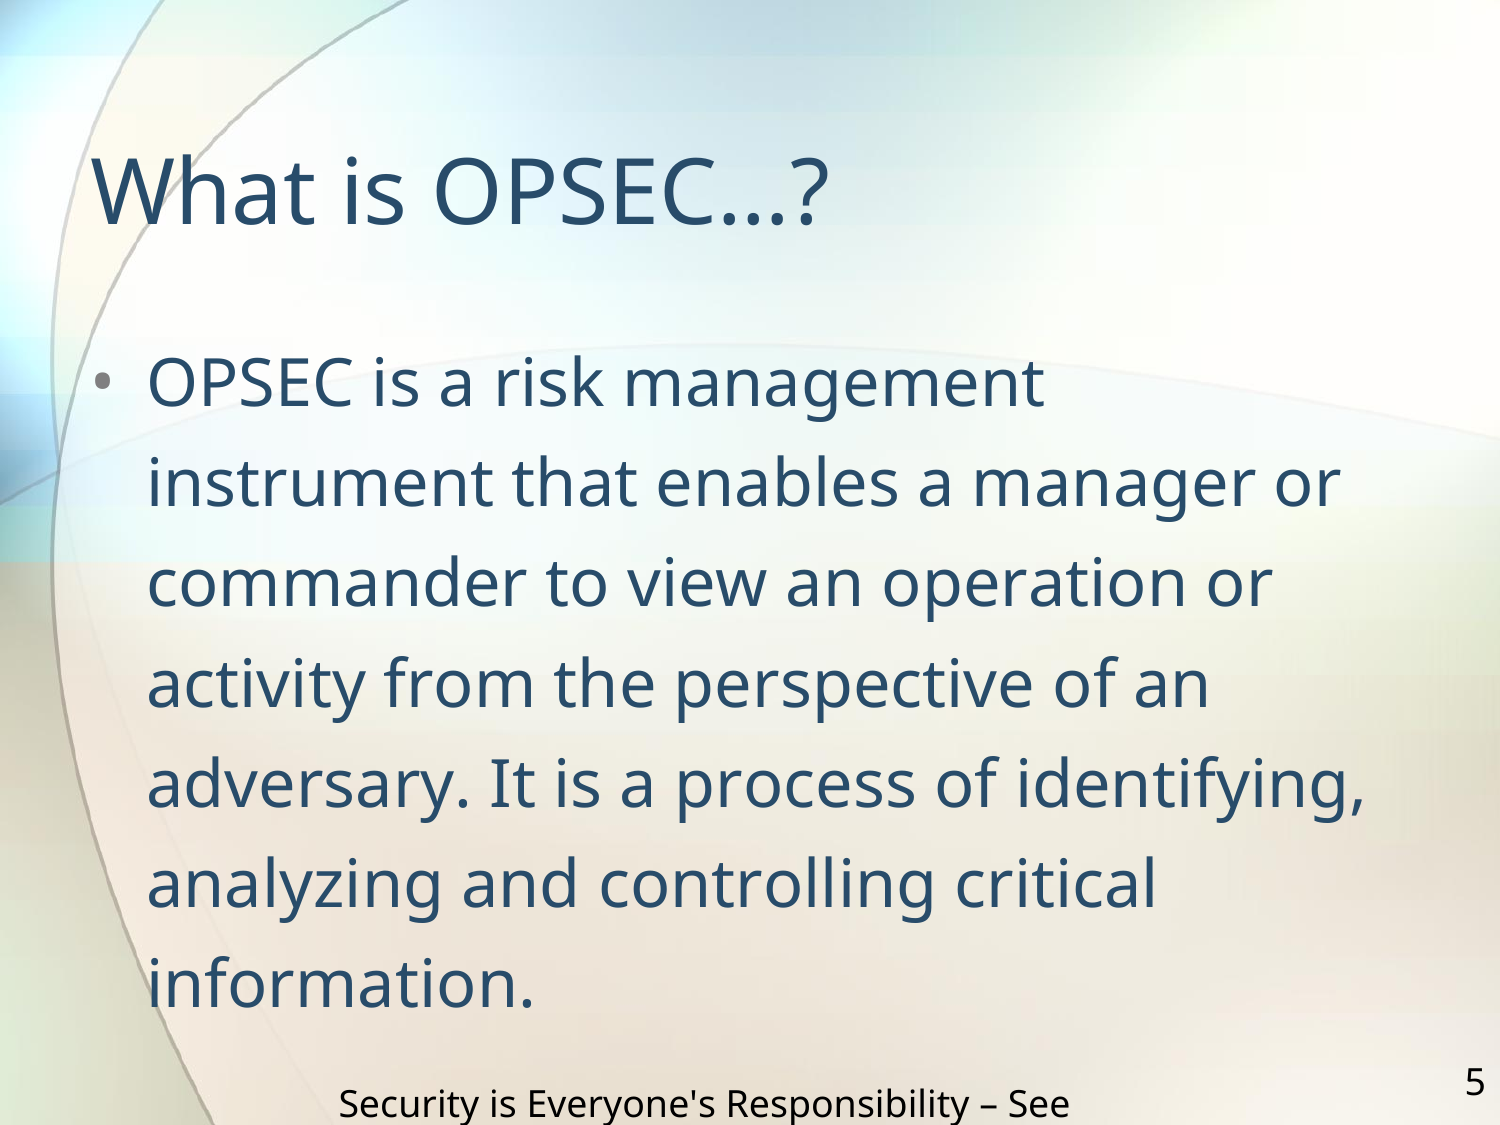

What is OPSEC…?
# OPSEC is a risk management instrument that enables a manager or commander to view an operation or activity from the perspective of an adversary. It is a process of identifying, analyzing and controlling critical information.
Security is Everyone's Responsibility – See Something, Say Something!